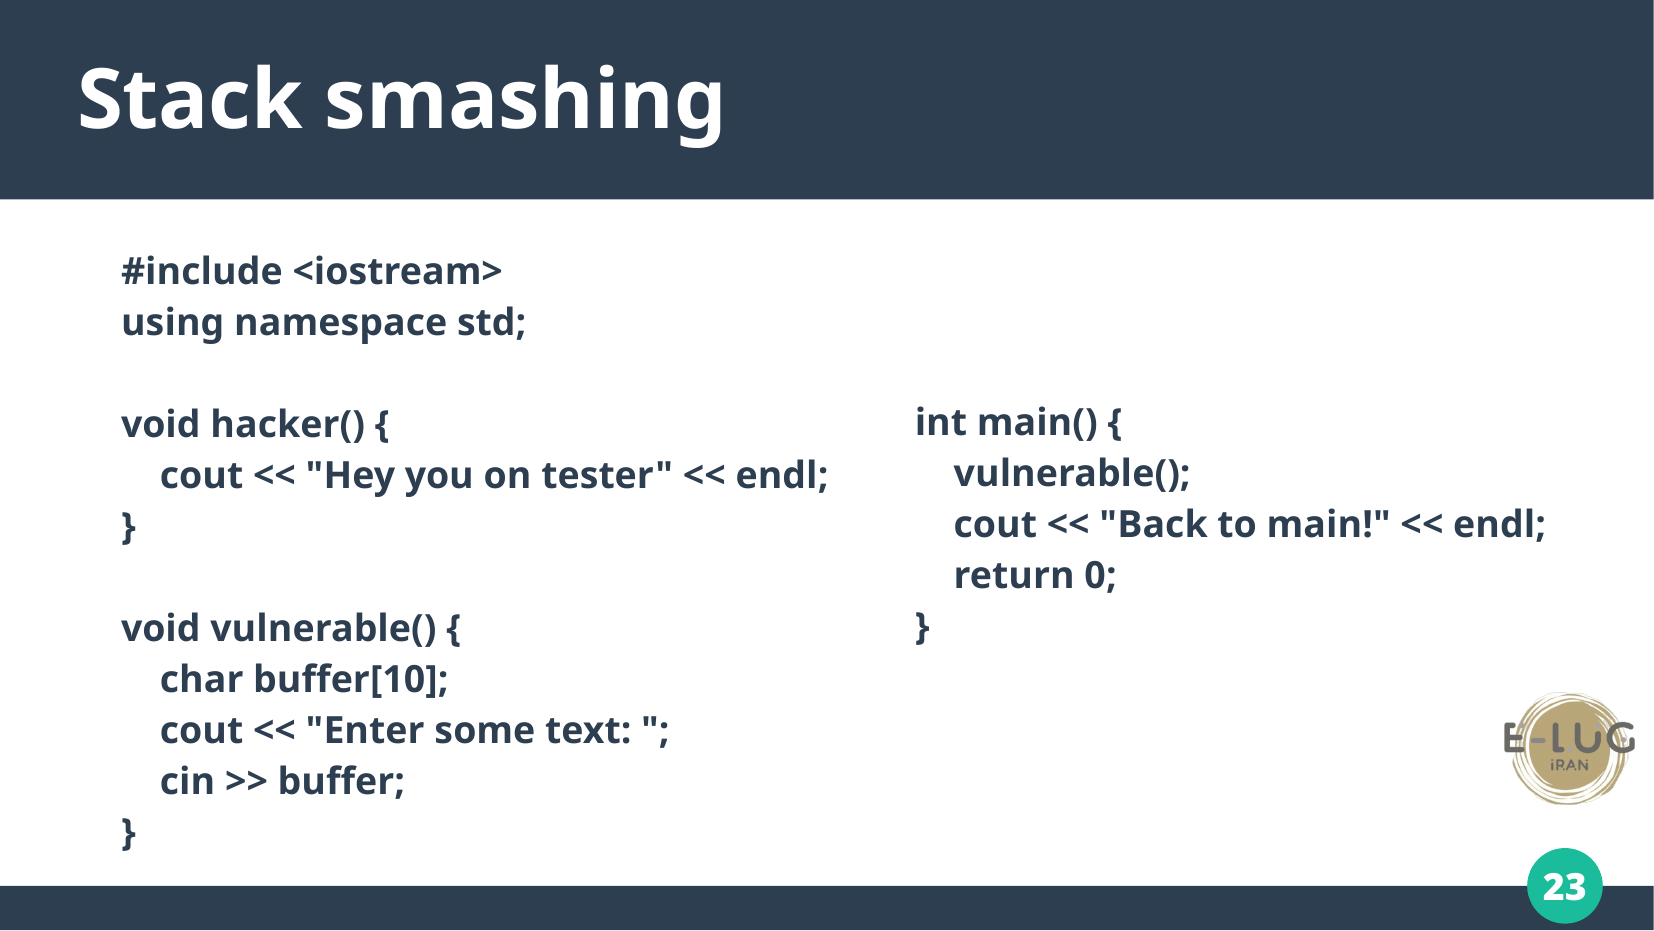

# Stack smashing
#include <iostream>
using namespace std;
void hacker() {
 cout << "Hey you on tester" << endl;
}
void vulnerable() {
 char buffer[10];
 cout << "Enter some text: ";
 cin >> buffer;
}
int main() {
 vulnerable();
 cout << "Back to main!" << endl;
 return 0;
}